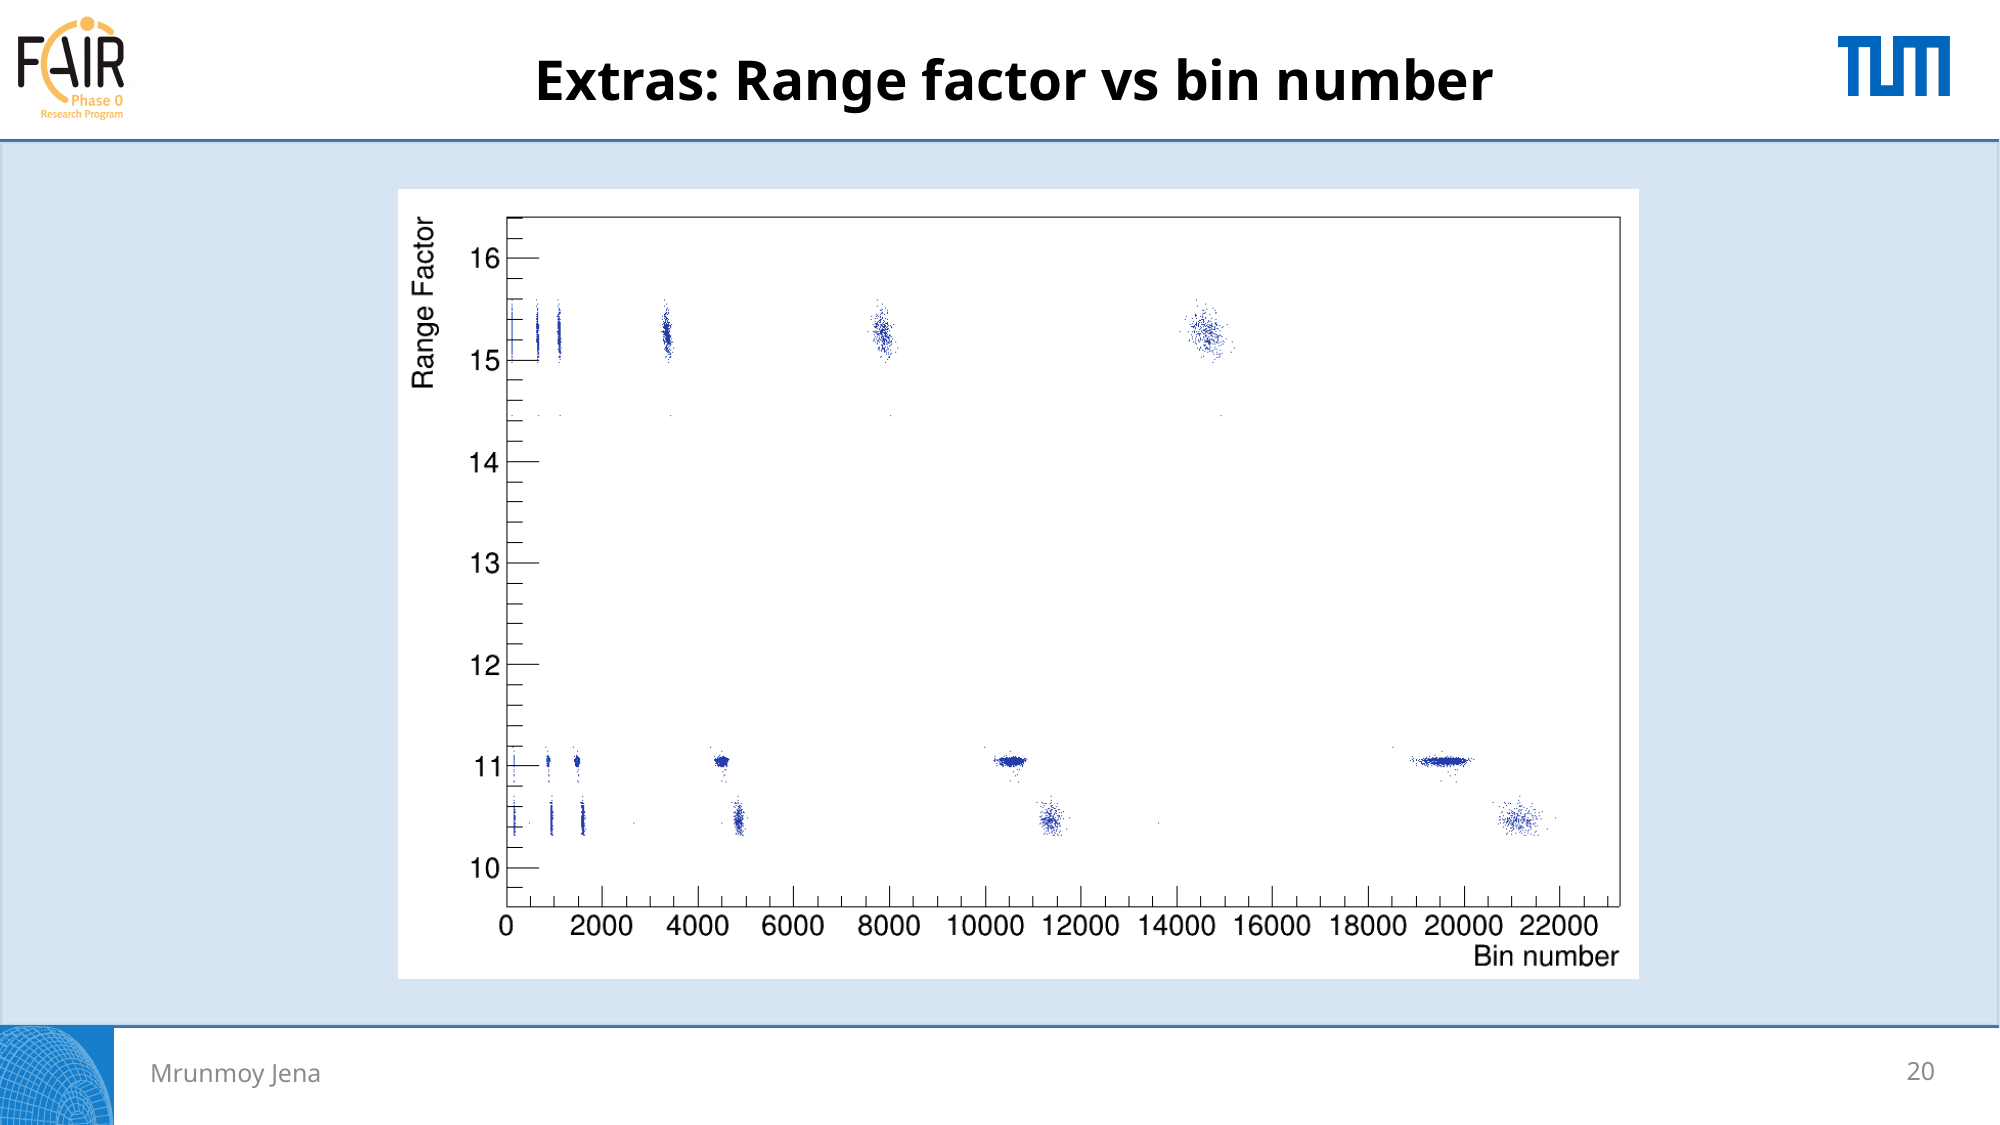

# Extras: Range factor vs bin number
20